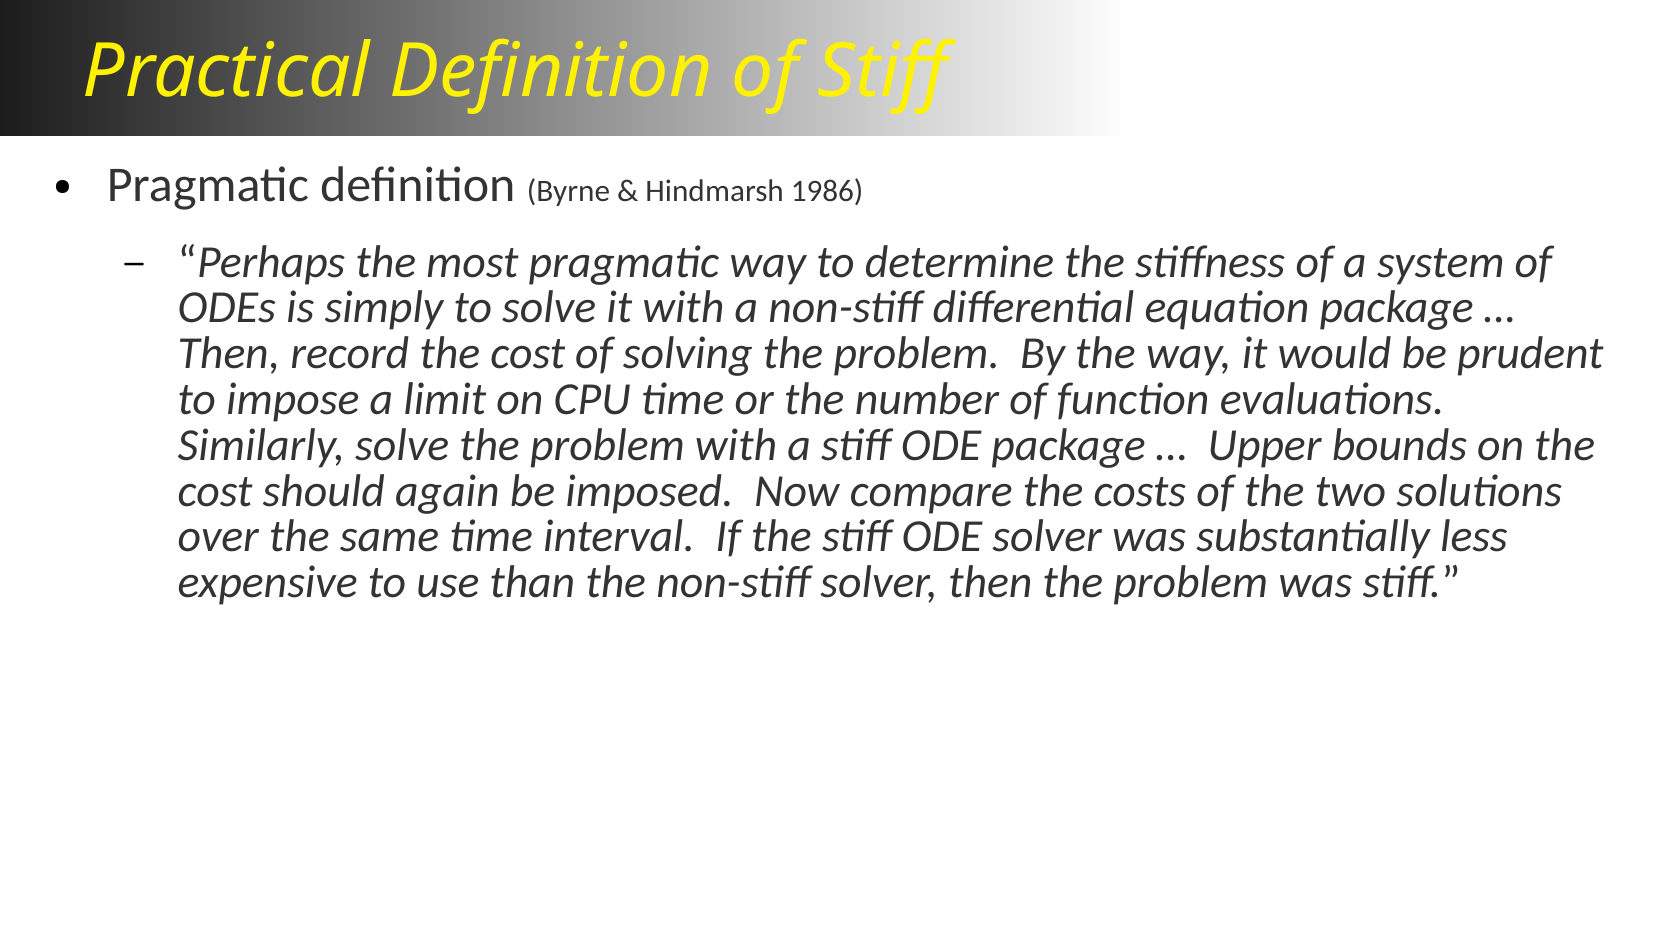

# Practical Definition of Stiff
Pragmatic definition (Byrne & Hindmarsh 1986)
“Perhaps the most pragmatic way to determine the stiffness of a system of ODEs is simply to solve it with a non-stiff differential equation package … Then, record the cost of solving the problem. By the way, it would be prudent to impose a limit on CPU time or the number of function evaluations. Similarly, solve the problem with a stiff ODE package … Upper bounds on the cost should again be imposed. Now compare the costs of the two solutions over the same time interval. If the stiff ODE solver was substantially less expensive to use than the non-stiff solver, then the problem was stiff.”